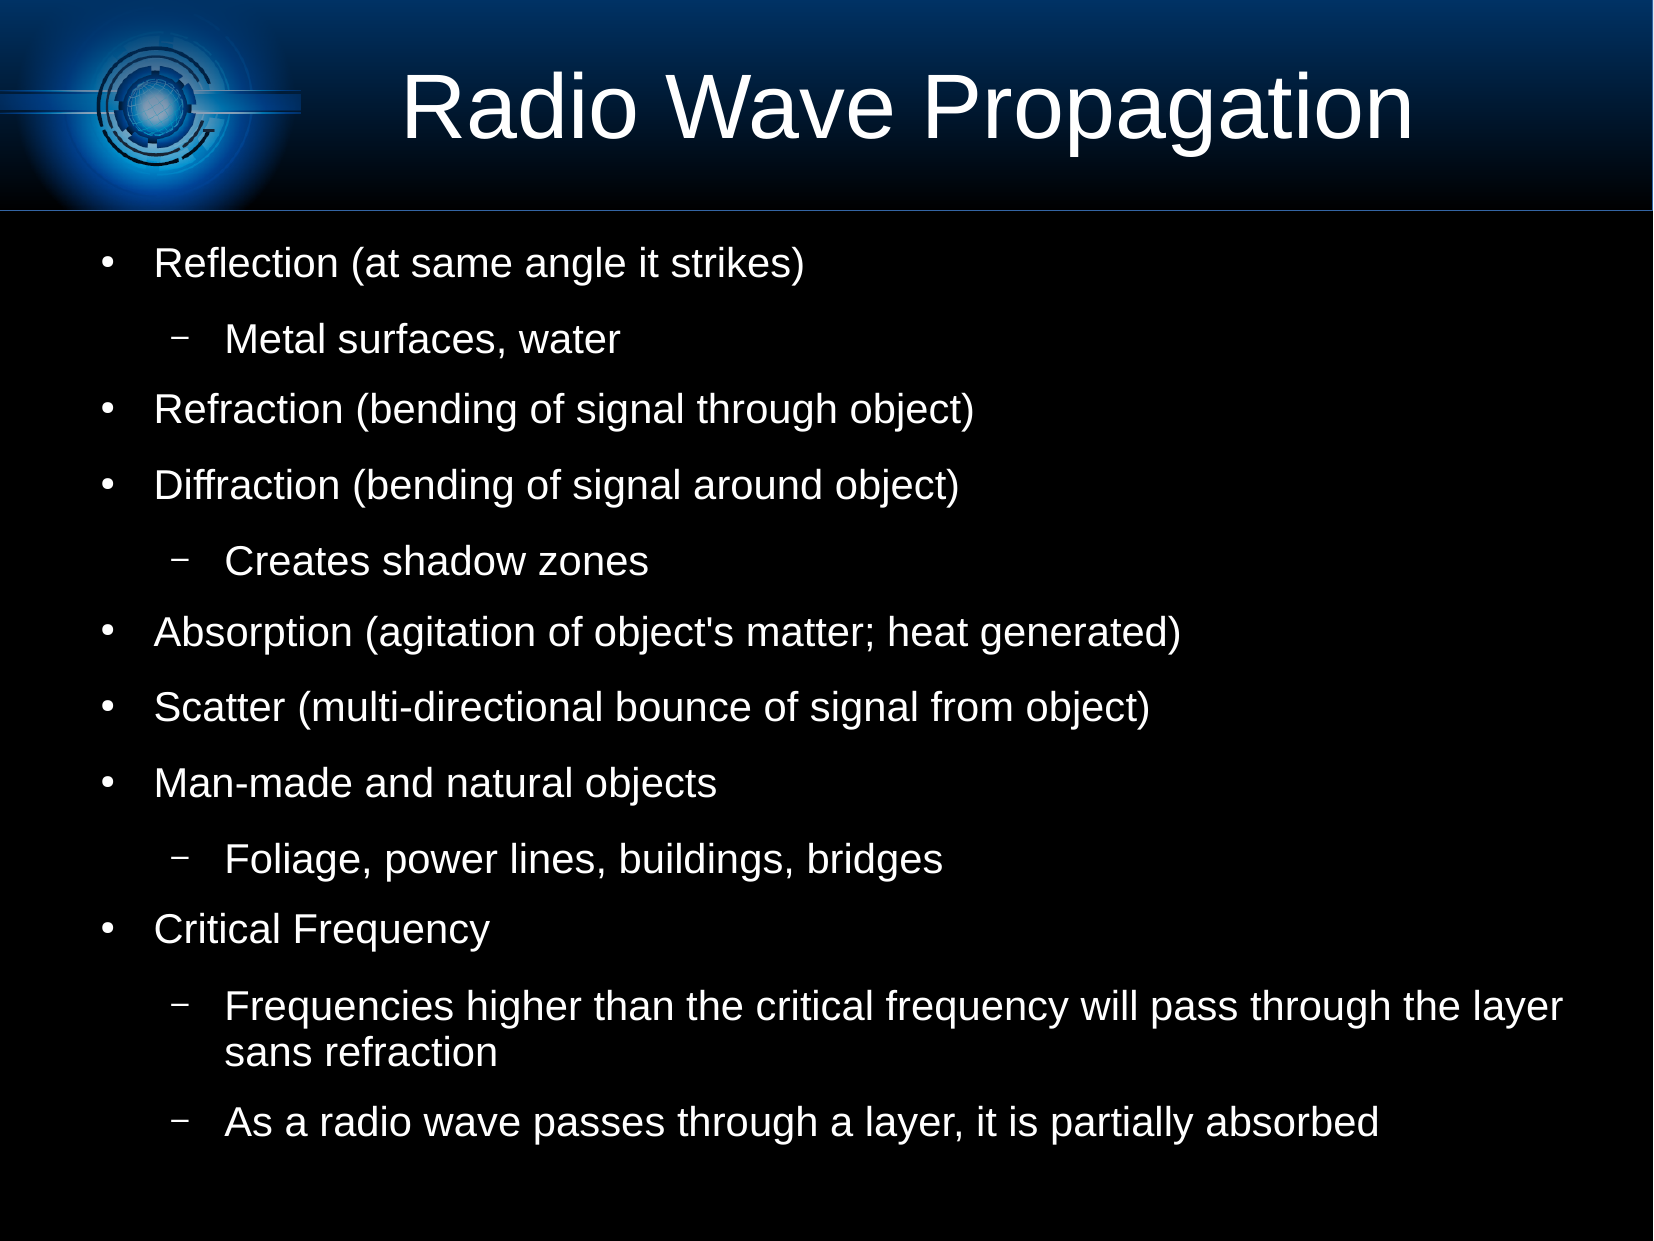

# Radio Wave Propagation
Reflection (at same angle it strikes)
Metal surfaces, water
Refraction (bending of signal through object)
Diffraction (bending of signal around object)
Creates shadow zones
Absorption (agitation of object's matter; heat generated)
Scatter (multi-directional bounce of signal from object)
Man-made and natural objects
Foliage, power lines, buildings, bridges
Critical Frequency
Frequencies higher than the critical frequency will pass through the layer sans refraction
As a radio wave passes through a layer, it is partially absorbed